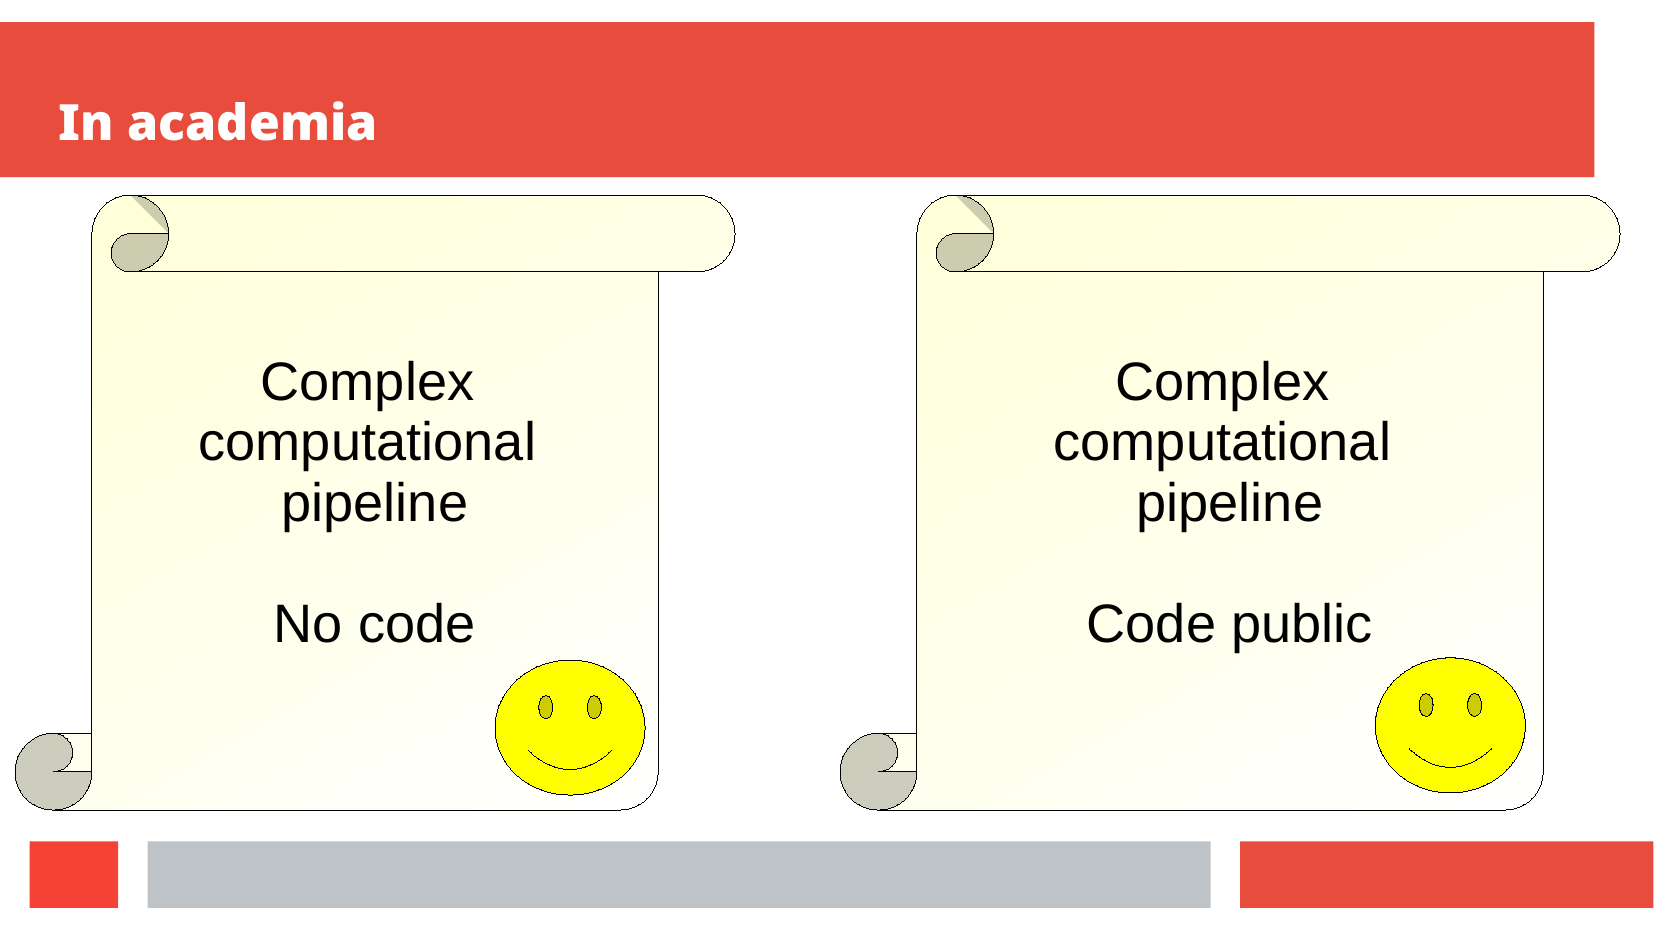

# In academia
Complex
computational
pipeline
No code
Complex
computational
pipeline
Code public